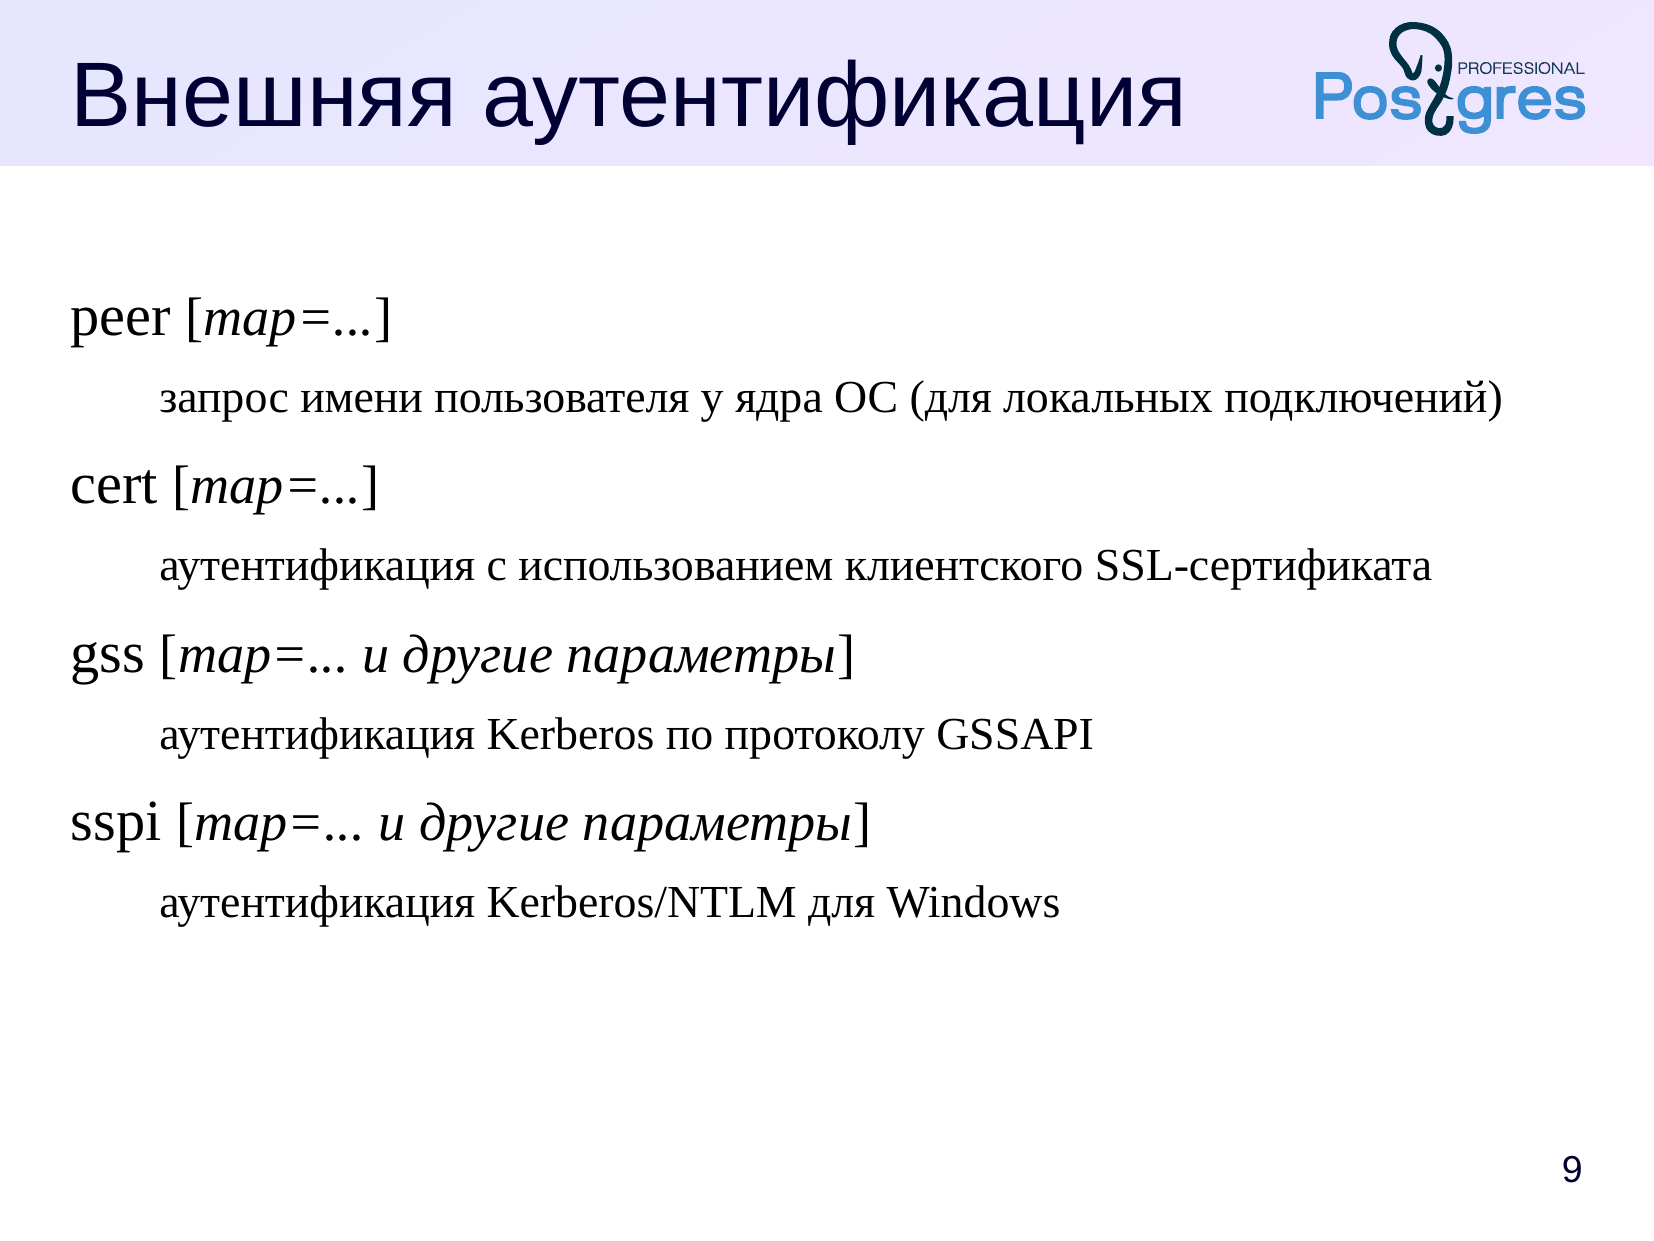

# Внешняя аутентификация
peer [map=...]
запрос имени пользователя у ядра ОС (для локальных подключений)
cert [map=...]
аутентификация с использованием клиентского SSL-сертификата
gss [map=... и другие параметры]
аутентификация Kerberos по протоколу GSSAPI
sspi [map=... и другие параметры]
аутентификация Kerberos/NTLM для Windows